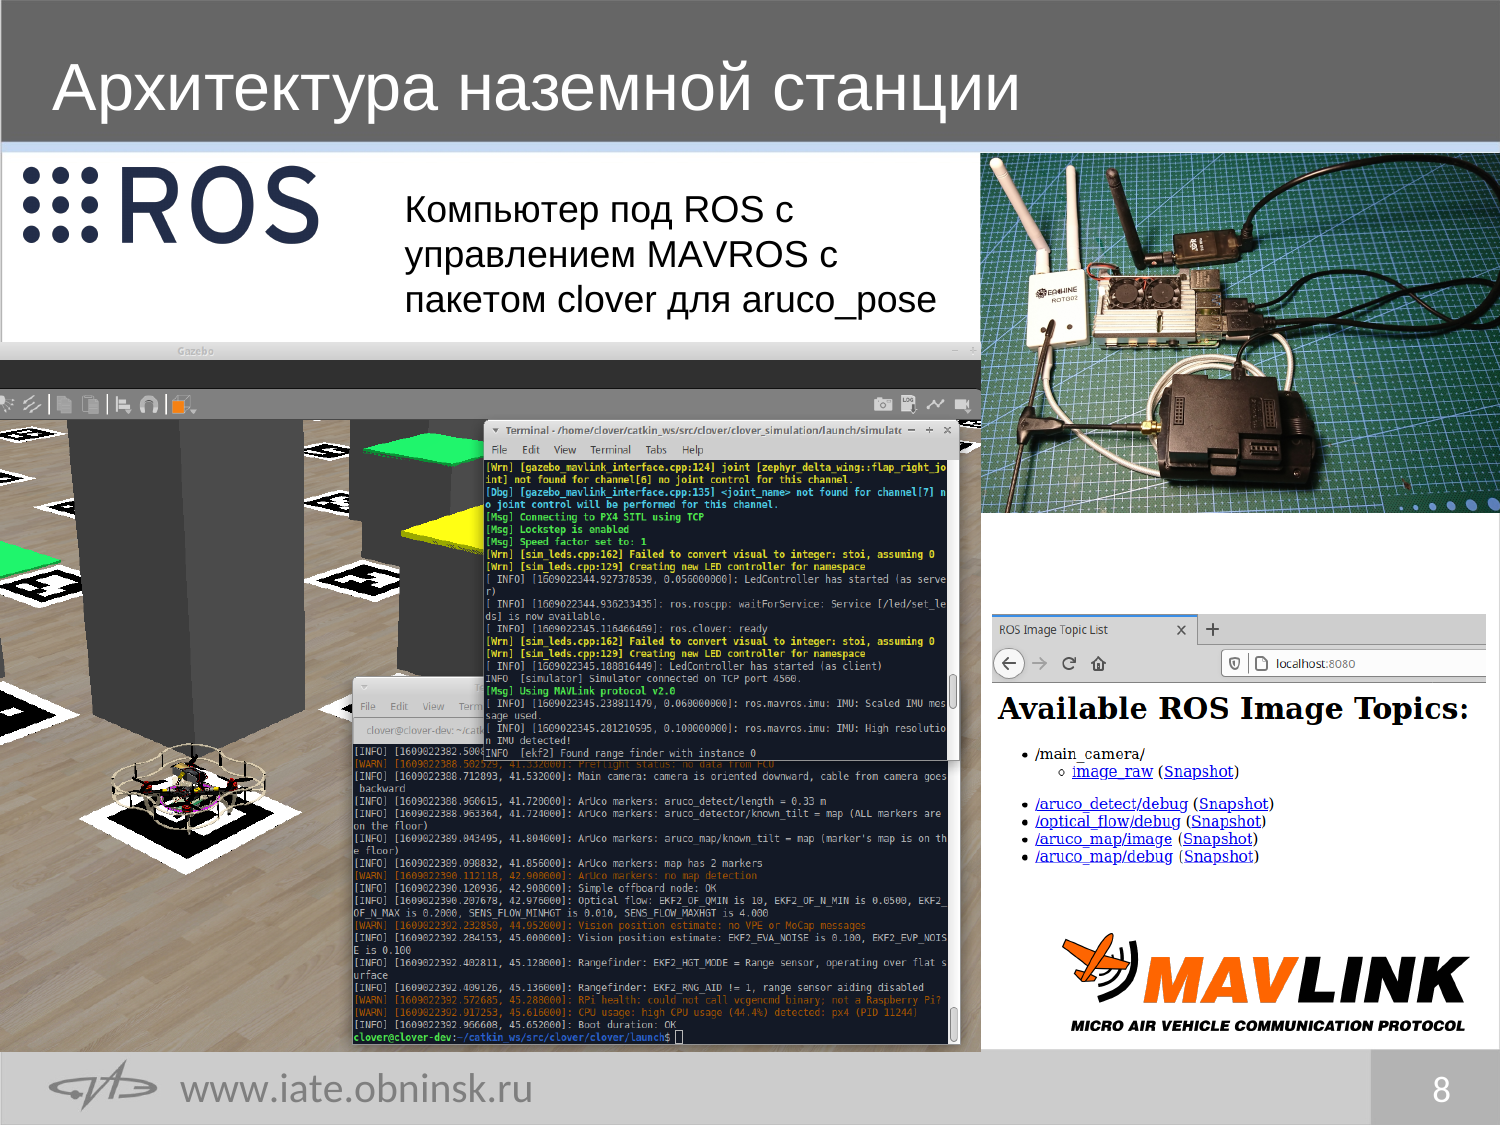

# Архитектура наземной станции
Компьютер под ROS с управлением MAVROS с пакетом clover для aruco_pose
8